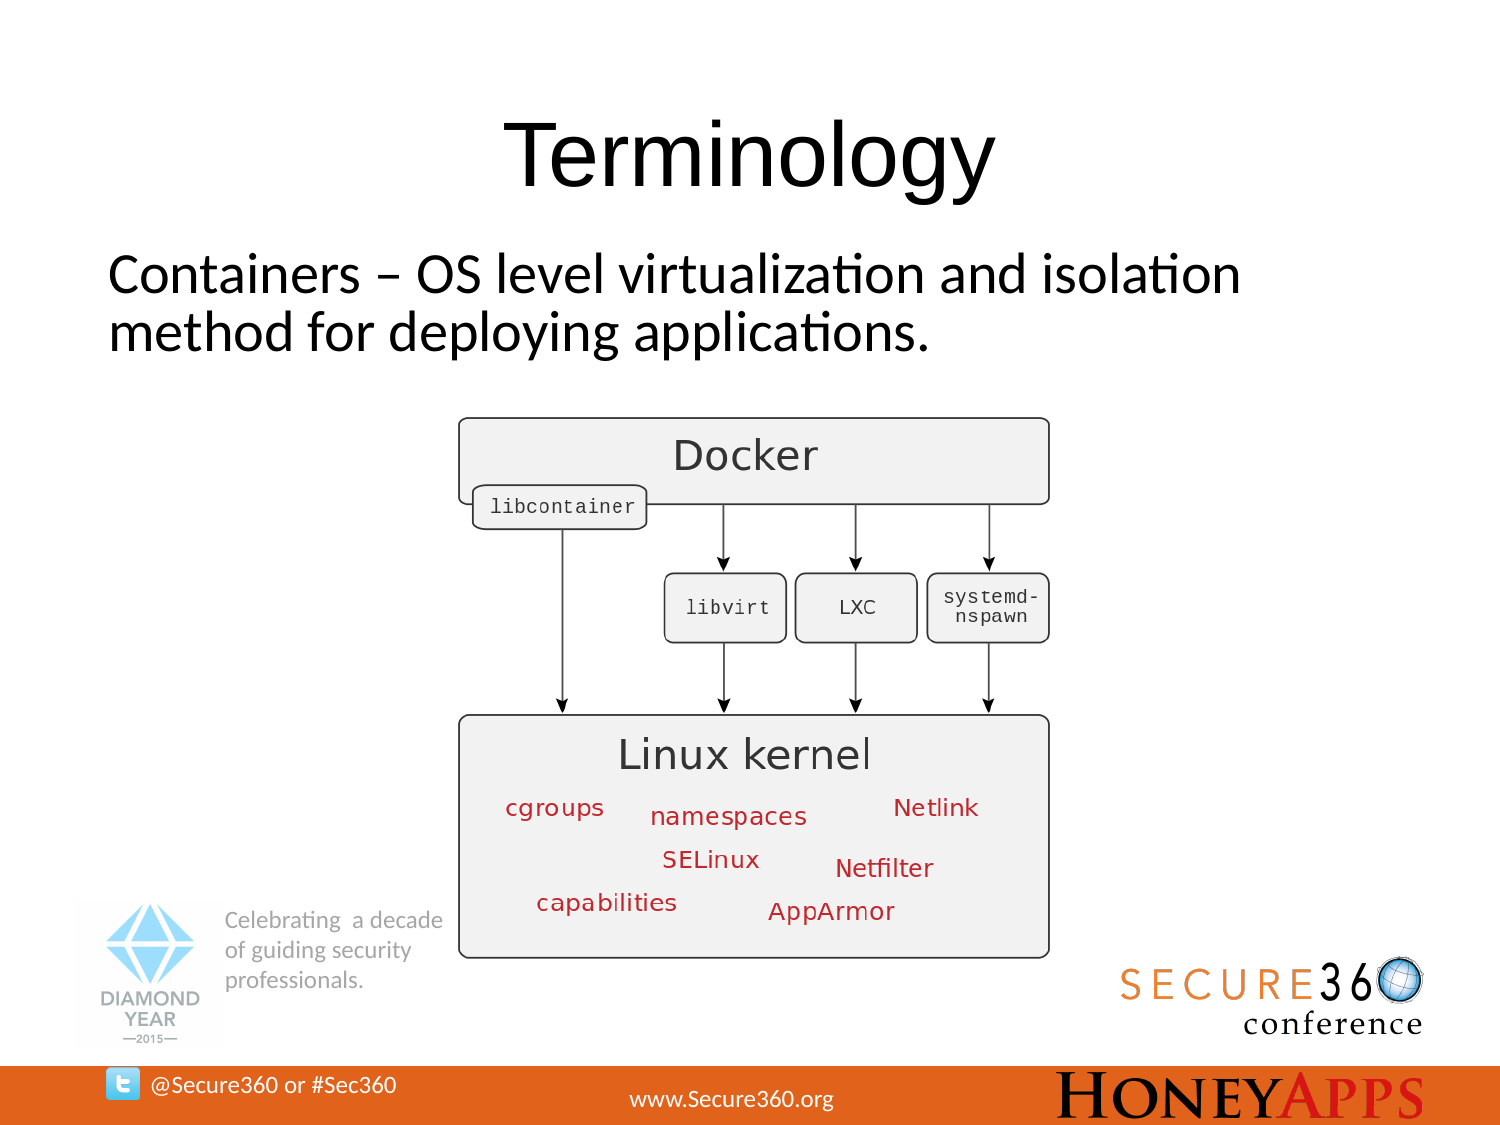

# Terminology
Containers – OS level virtualization and isolation method for deploying applications.